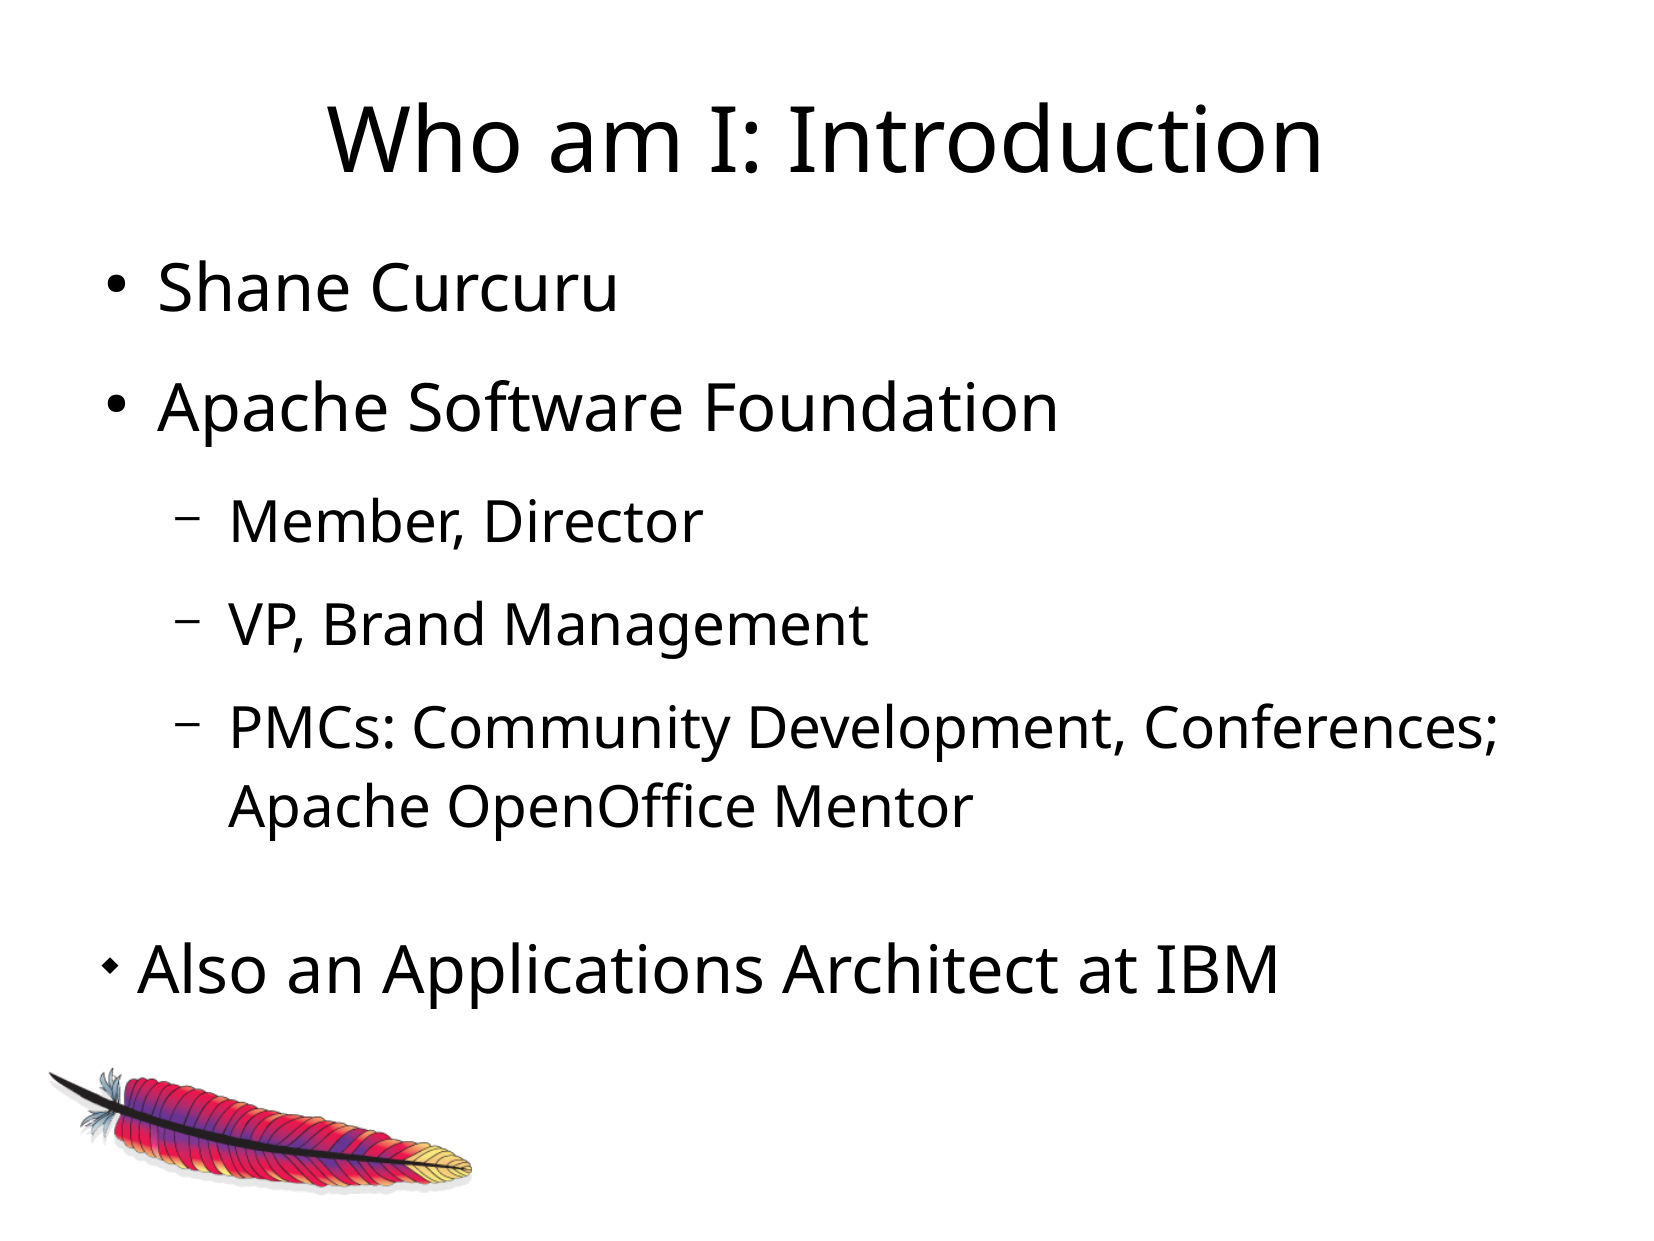

# Who am I: Introduction
Shane Curcuru
Apache Software Foundation
Member, Director
VP, Brand Management
PMCs: Community Development, Conferences; Apache OpenOffice Mentor
Also an Applications Architect at IBM